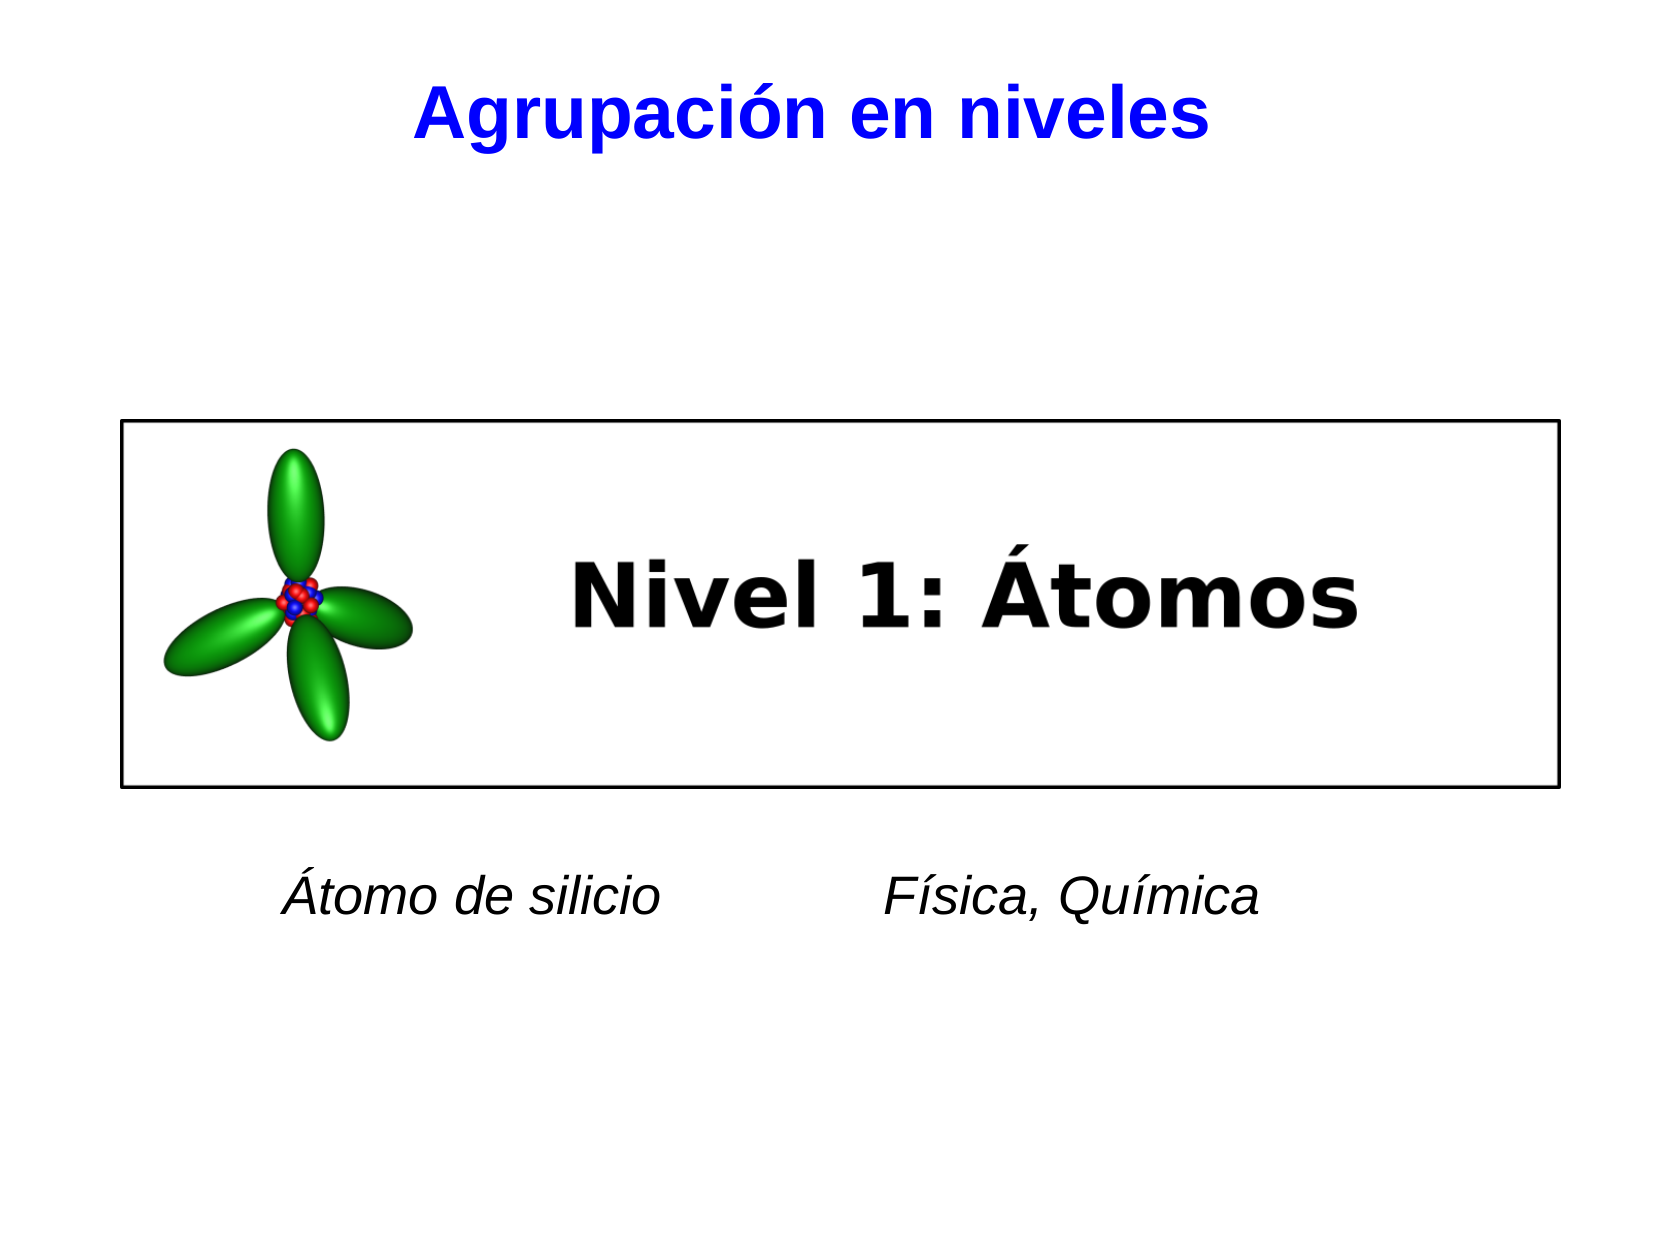

Agrupación en niveles
Átomo de silicio
Física, Química